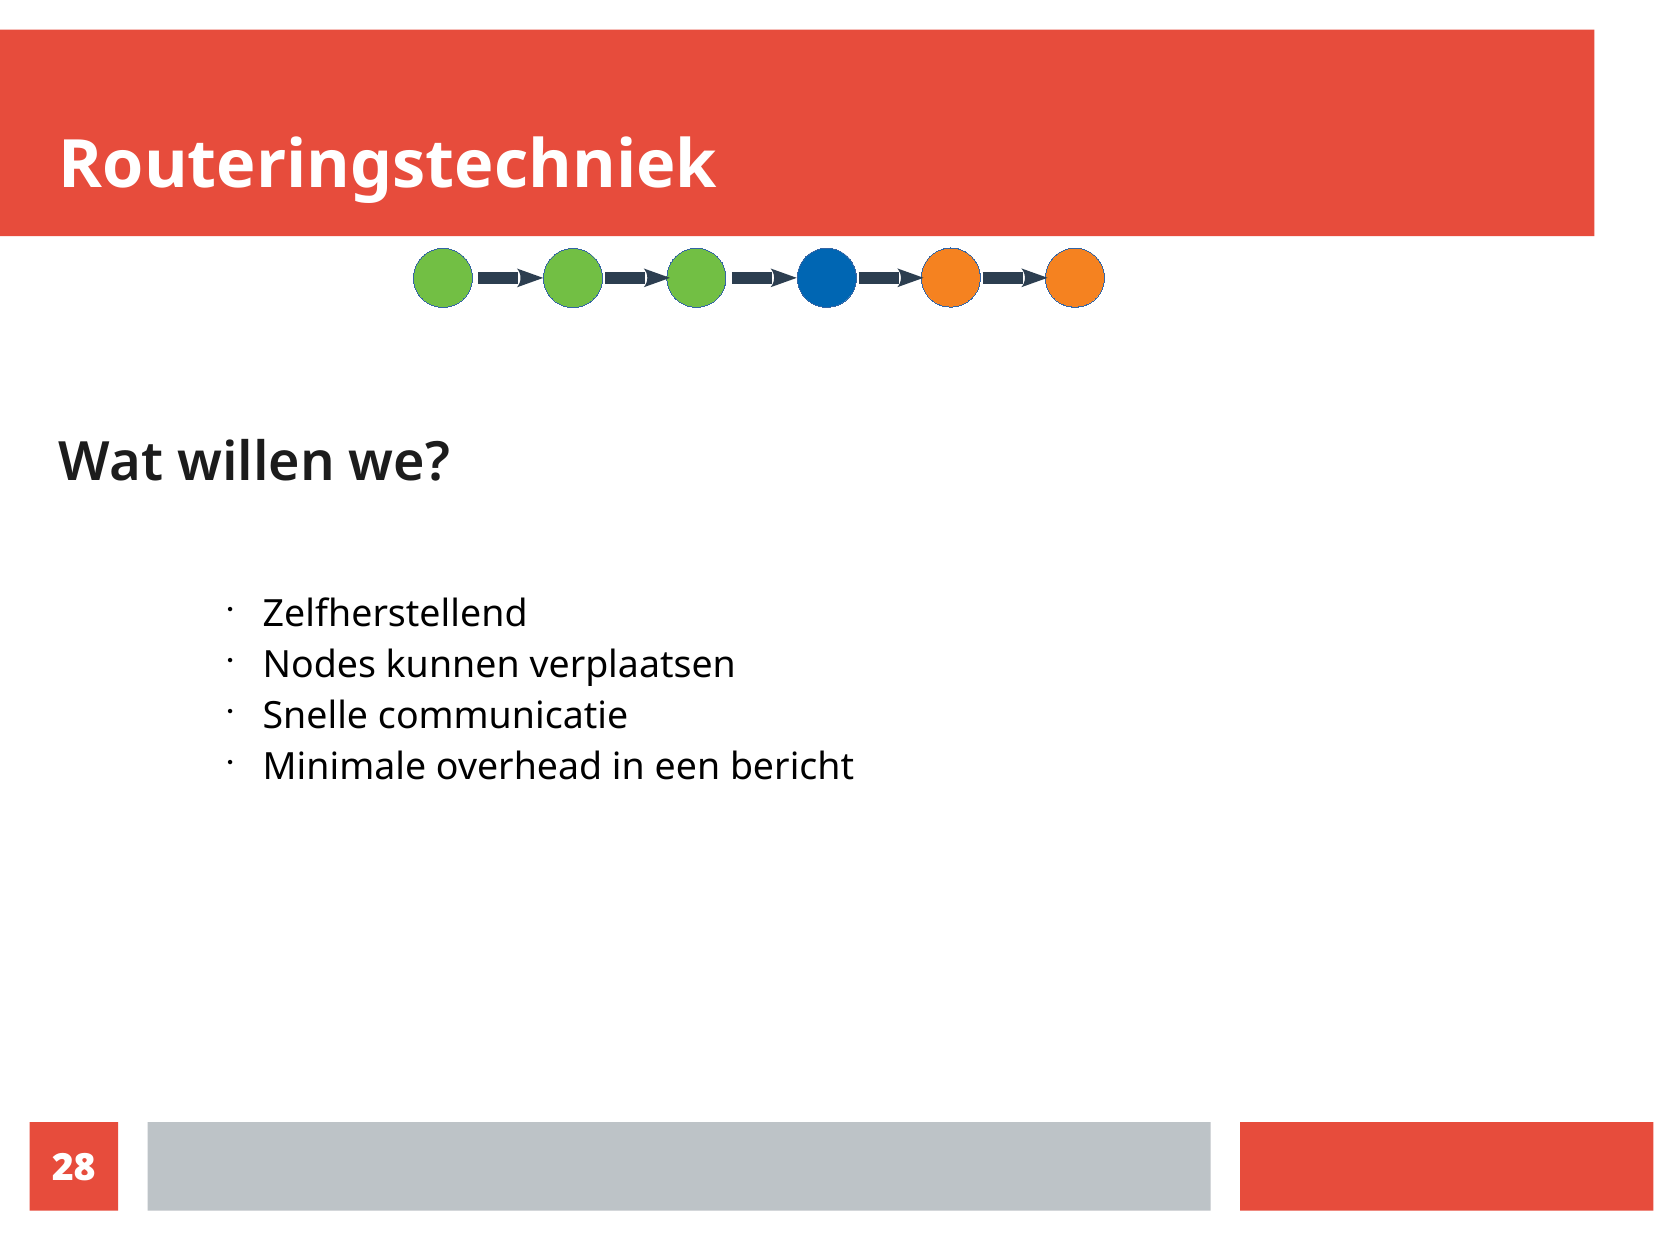

# Routeringstechniek
Wat willen we?
Zelfherstellend
Nodes kunnen verplaatsen
Snelle communicatie
Minimale overhead in een bericht
28